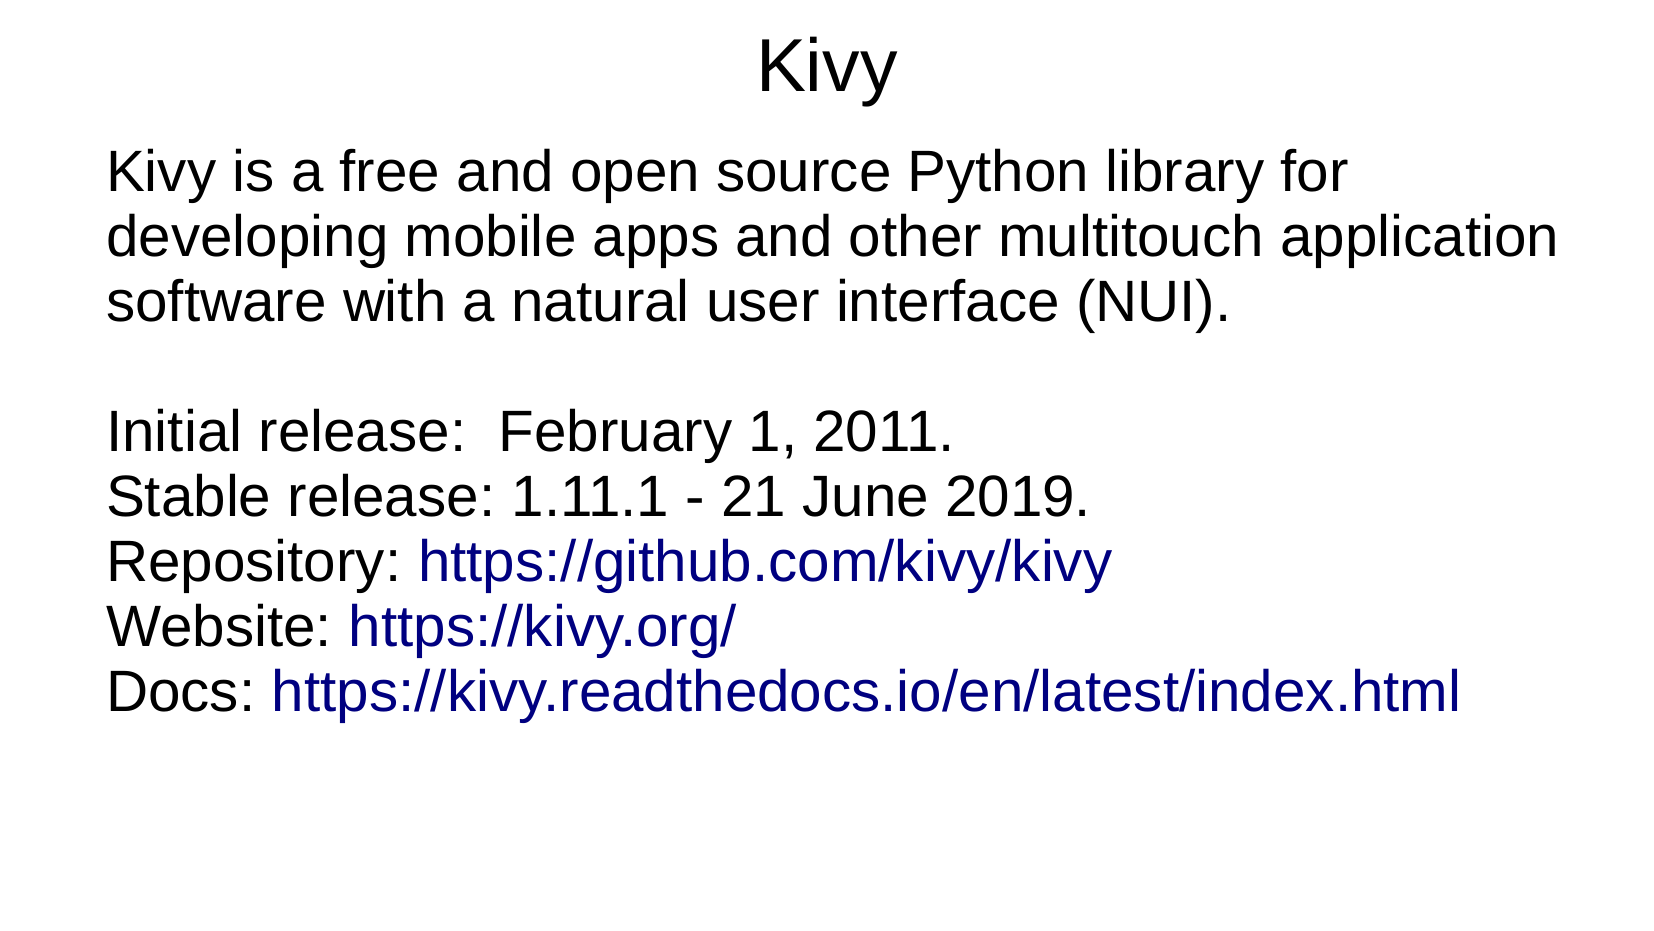

Kivy
# Kivy is a free and open source Python library for developing mobile apps and other multitouch application software with a natural user interface (NUI).
Initial release: February 1, 2011.
Stable release: 1.11.1 - 21 June 2019.
Repository: https://github.com/kivy/kivy
Website: https://kivy.org/
Docs: https://kivy.readthedocs.io/en/latest/index.html